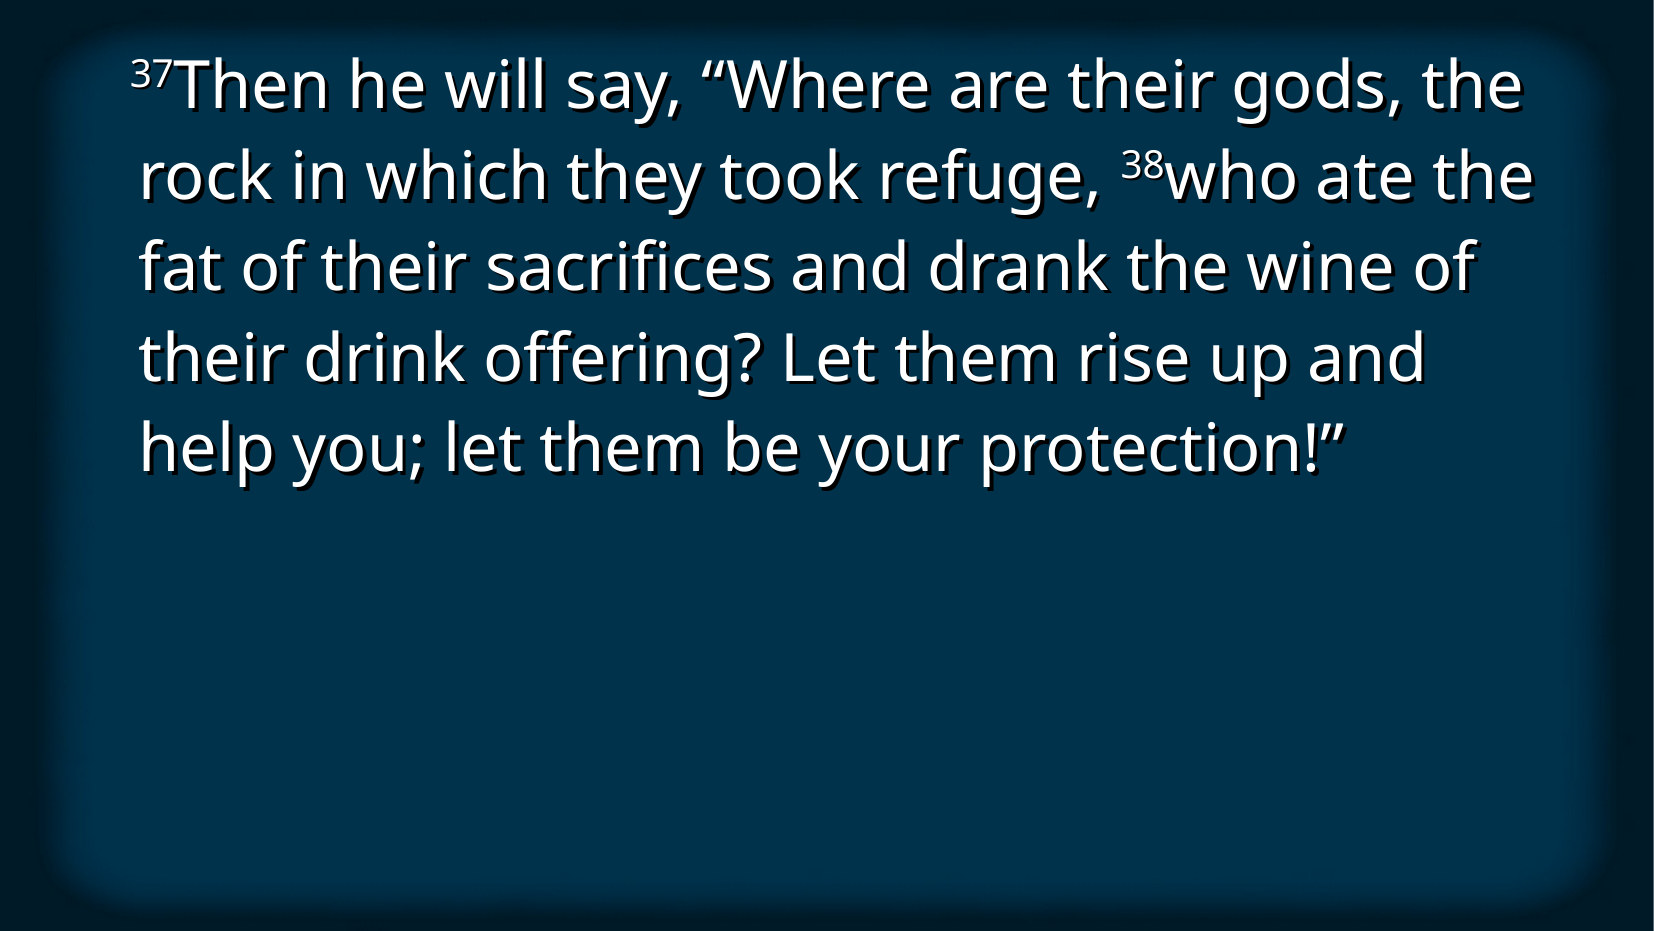

37Then he will say, “Where are their gods, the rock in which they took refuge, 38who ate the fat of their sacrifices and drank the wine of their drink offering? Let them rise up and help you; let them be your protection!”